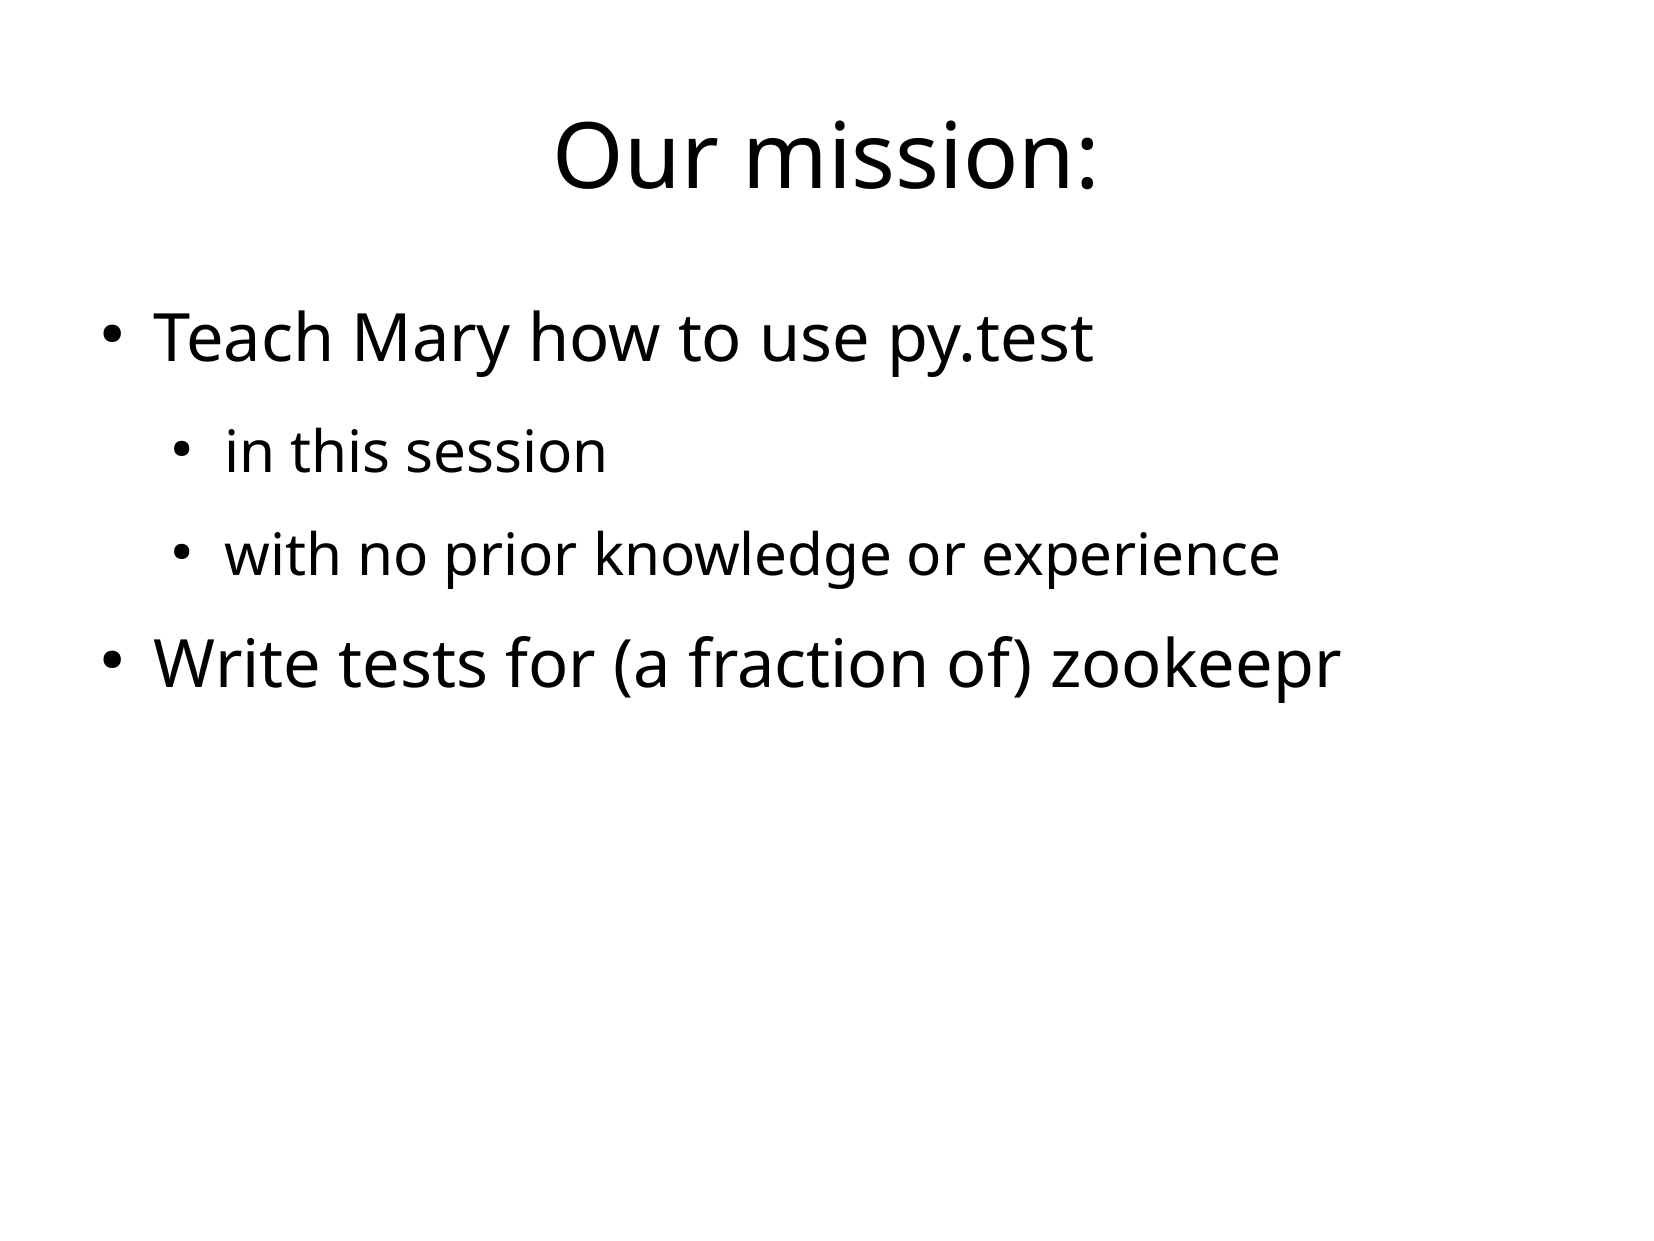

# Our mission:
Teach Mary how to use py.test
in this session
with no prior knowledge or experience
Write tests for (a fraction of) zookeepr